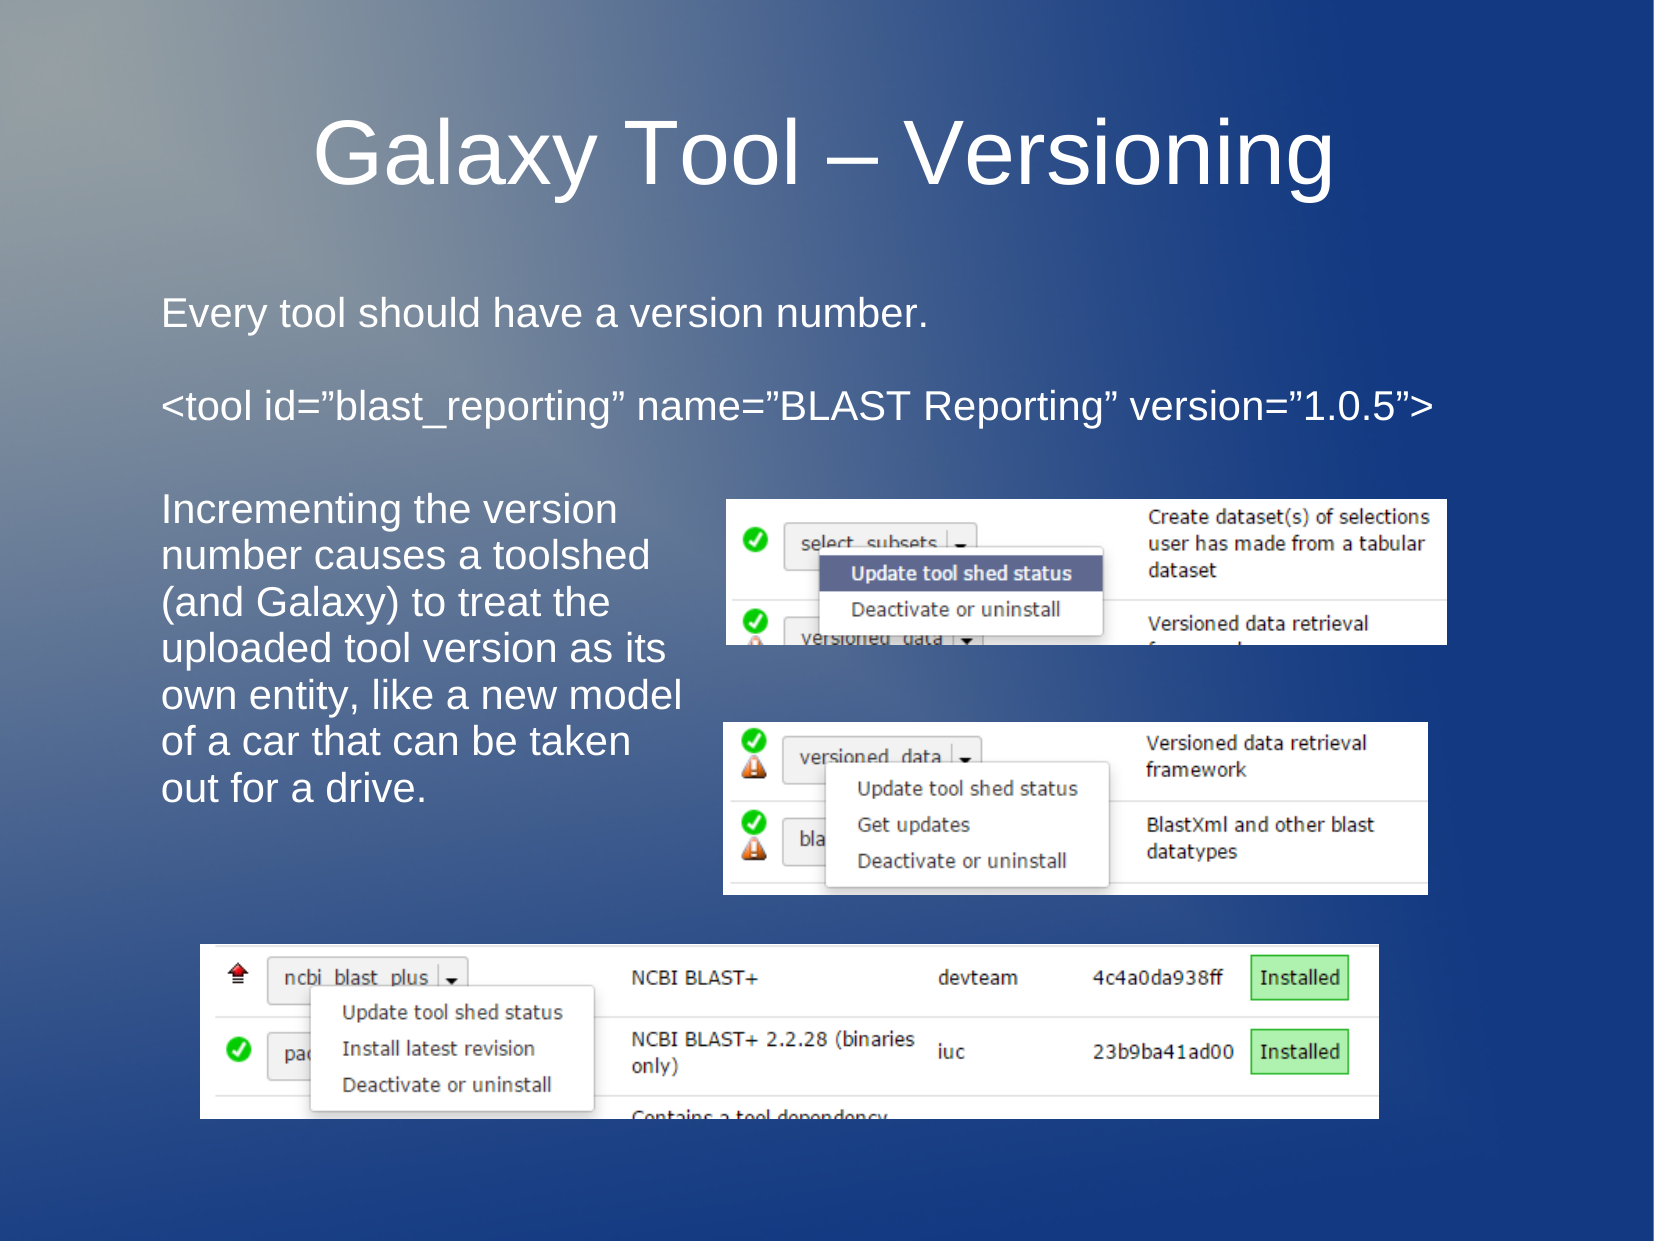

# Galaxy Tool – Versioning
Every tool should have a version number.
<tool id=”blast_reporting” name=”BLAST Reporting” version=”1.0.5”>
Incrementing the version number causes a toolshed (and Galaxy) to treat the uploaded tool version as its own entity, like a new model of a car that can be taken out for a drive.